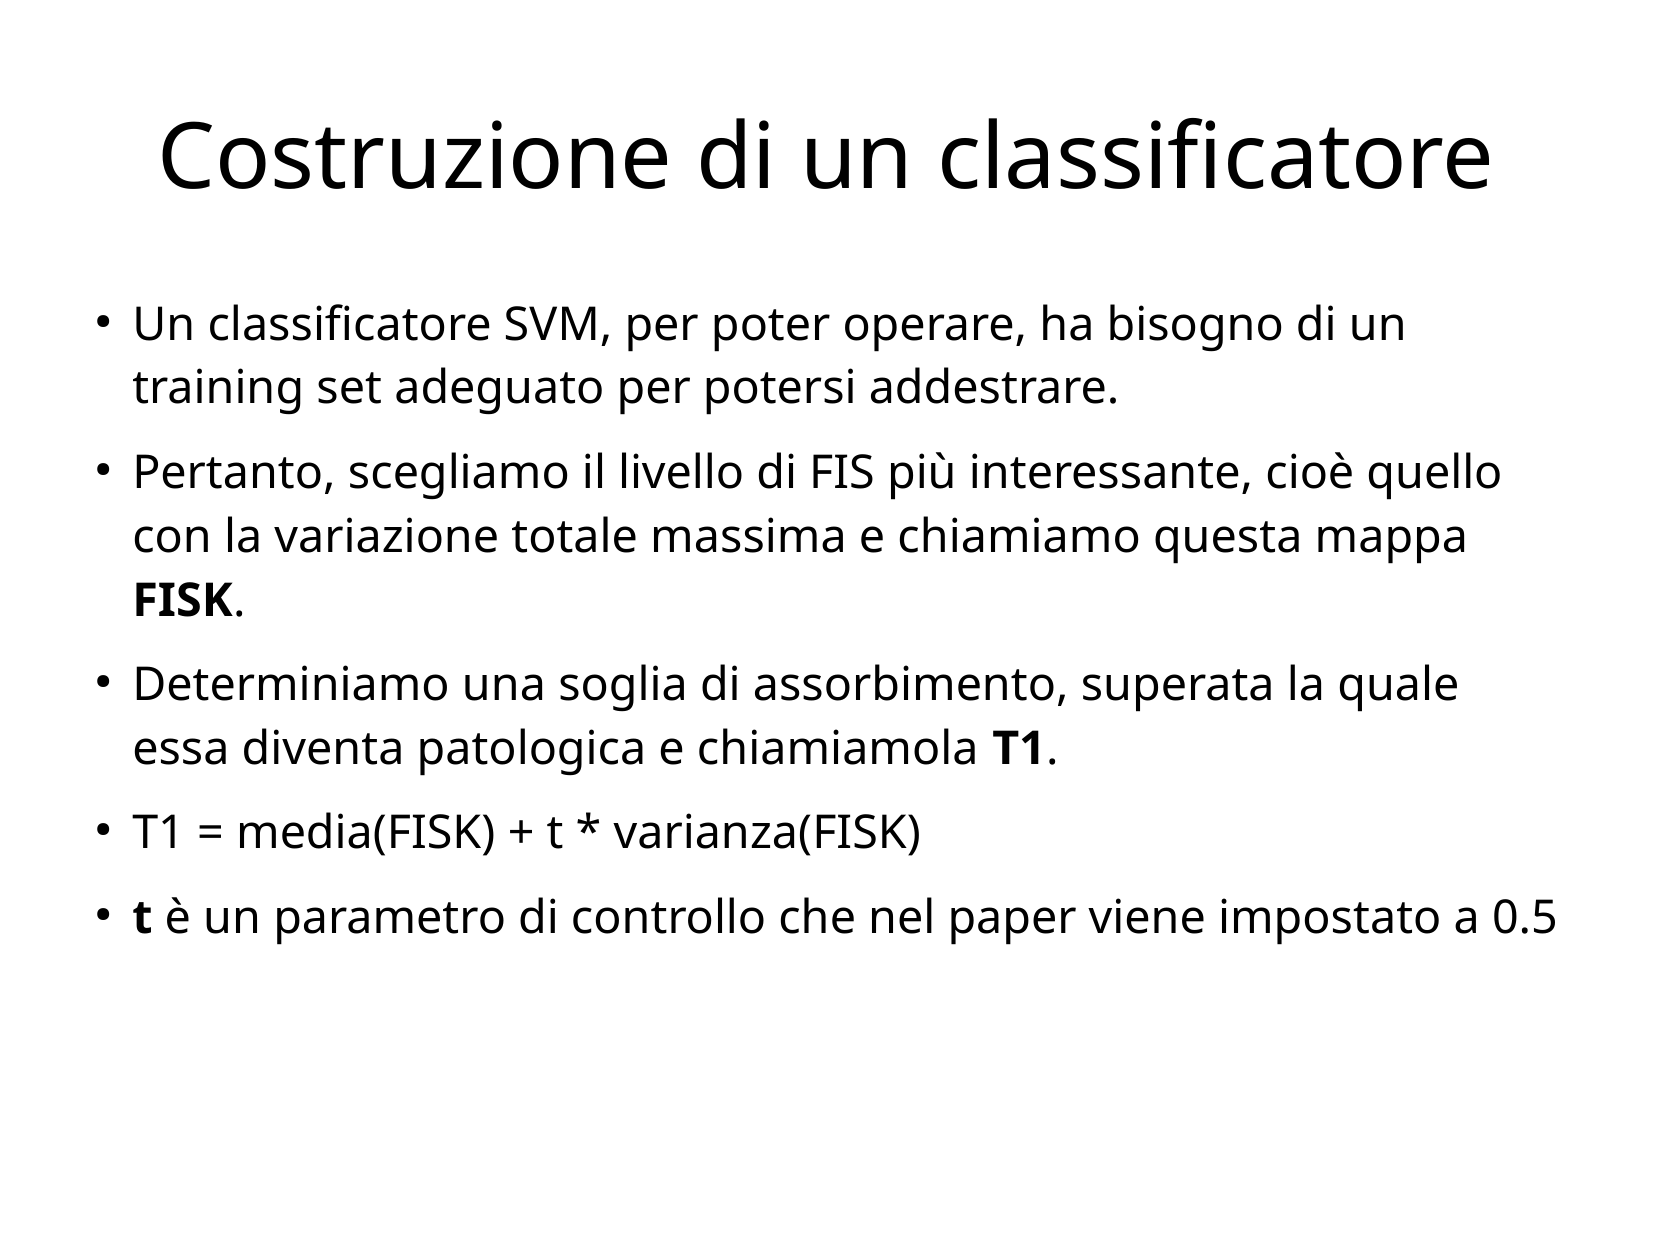

# Costruzione di un classificatore
Un classificatore SVM, per poter operare, ha bisogno di un training set adeguato per potersi addestrare.
Pertanto, scegliamo il livello di FIS più interessante, cioè quello con la variazione totale massima e chiamiamo questa mappa FISK.
Determiniamo una soglia di assorbimento, superata la quale essa diventa patologica e chiamiamola T1.
T1 = media(FISK) + t * varianza(FISK)
t è un parametro di controllo che nel paper viene impostato a 0.5